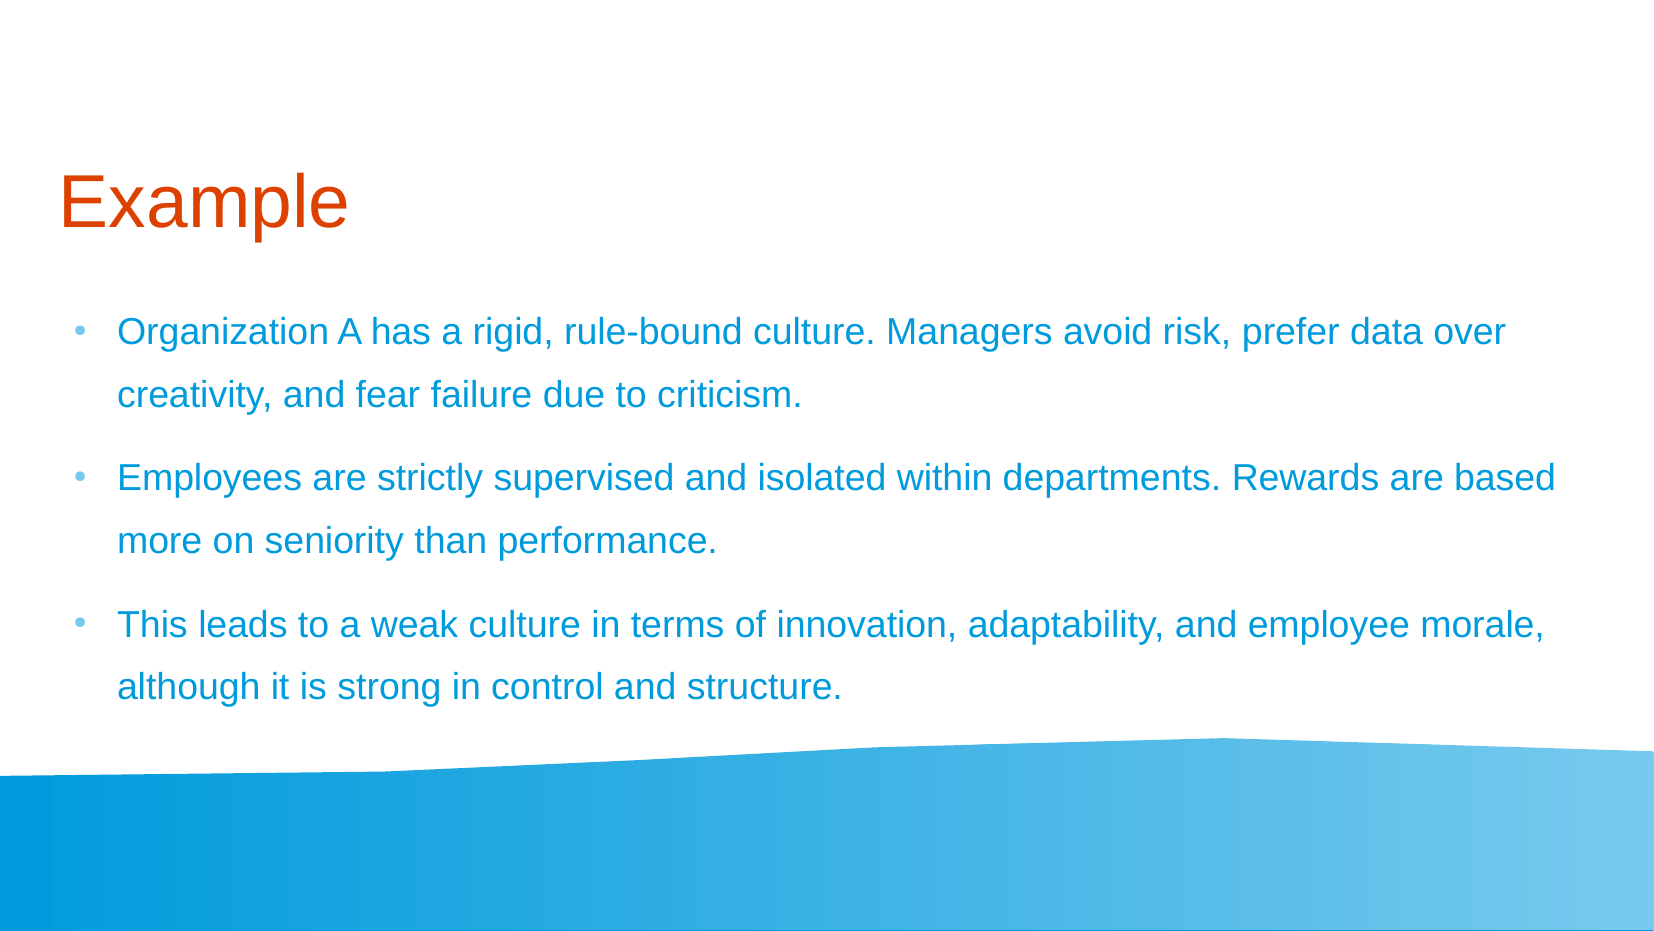

# Example
Organization A has a rigid, rule-bound culture. Managers avoid risk, prefer data over creativity, and fear failure due to criticism.
Employees are strictly supervised and isolated within departments. Rewards are based more on seniority than performance.
This leads to a weak culture in terms of innovation, adaptability, and employee morale, although it is strong in control and structure.